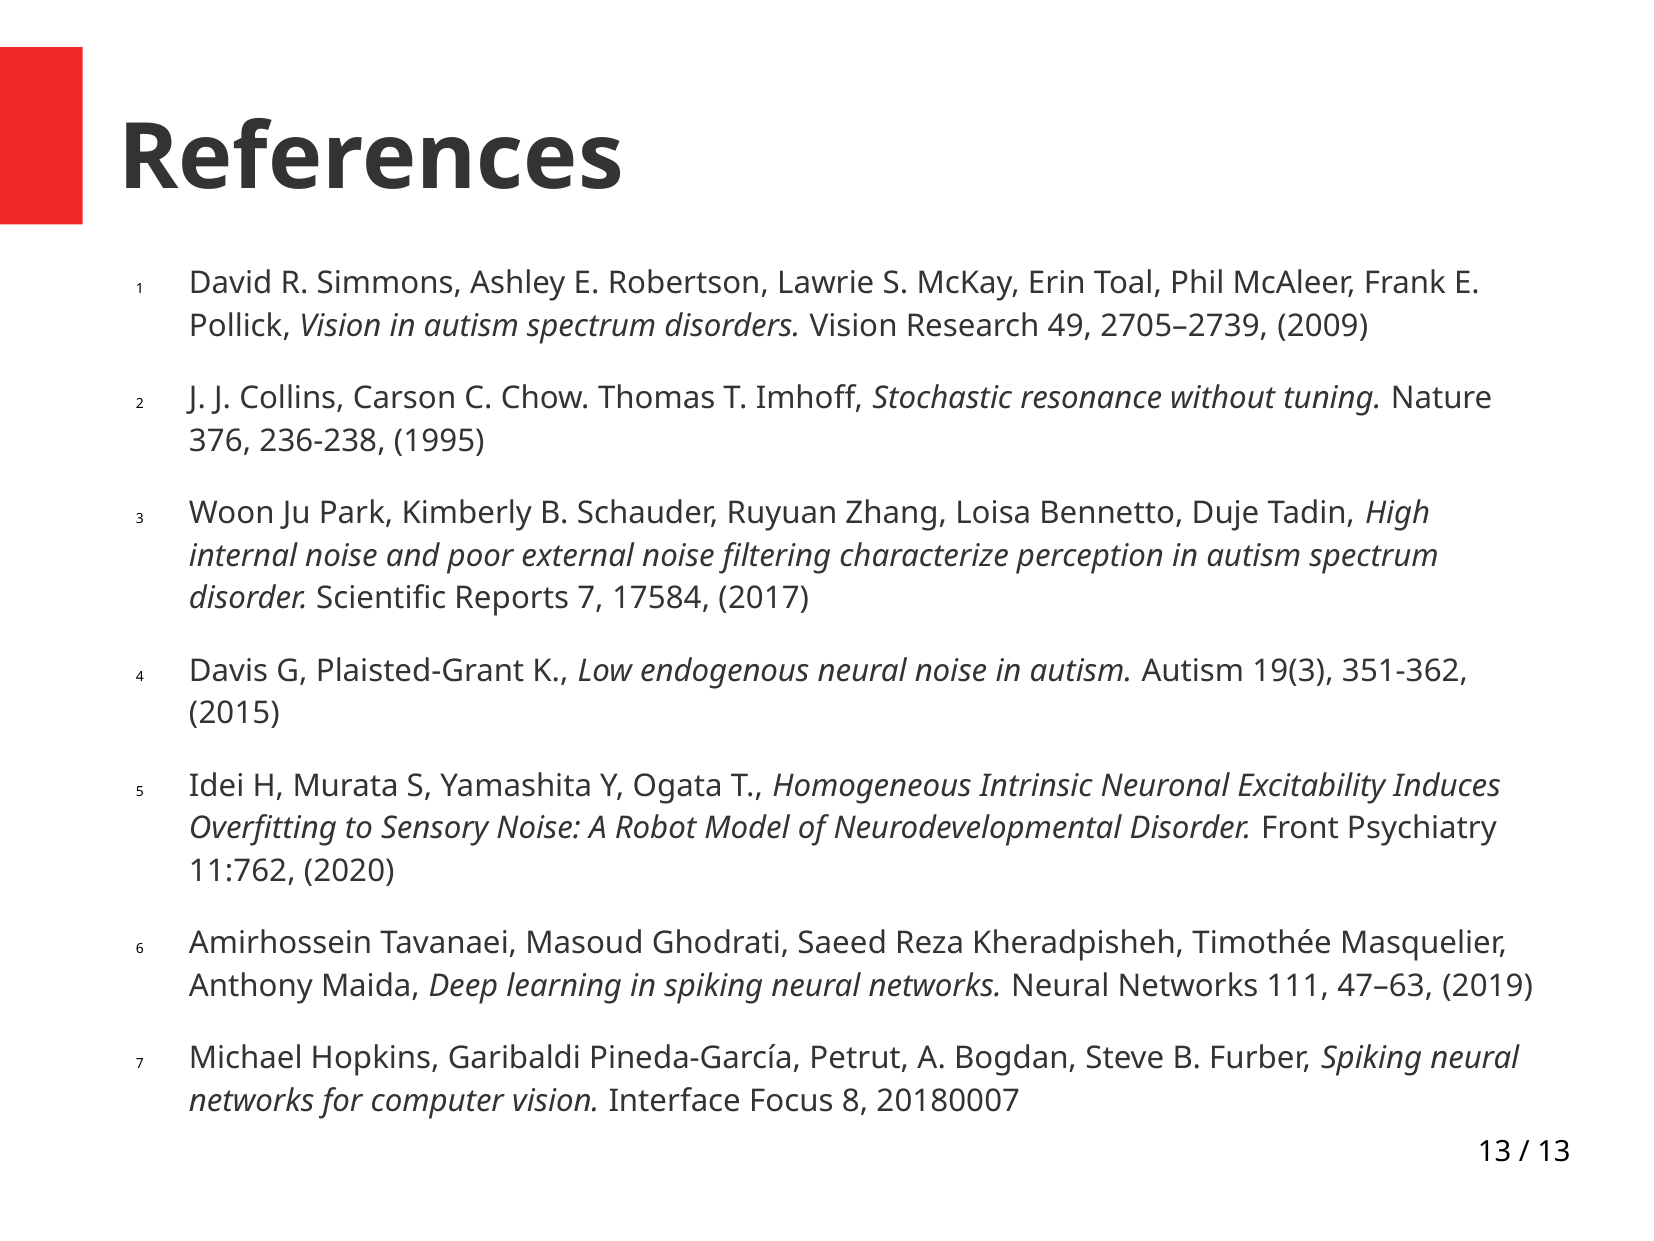

# References
David R. Simmons, Ashley E. Robertson, Lawrie S. McKay, Erin Toal, Phil McAleer, Frank E. Pollick, Vision in autism spectrum disorders. Vision Research 49, 2705–2739, (2009)
J. J. Collins, Carson C. Chow. Thomas T. Imhoff, Stochastic resonance without tuning. Nature 376, 236-238, (1995)
Woon Ju Park, Kimberly B. Schauder, Ruyuan Zhang, Loisa Bennetto, Duje Tadin, High internal noise and poor external noise filtering characterize perception in autism spectrum disorder. Scientific Reports 7, 17584, (2017)
Davis G, Plaisted-Grant K., Low endogenous neural noise in autism. Autism 19(3), 351-362, (2015)
Idei H, Murata S, Yamashita Y, Ogata T., Homogeneous Intrinsic Neuronal Excitability Induces Overfitting to Sensory Noise: A Robot Model of Neurodevelopmental Disorder. Front Psychiatry 11:762, (2020)
Amirhossein Tavanaei, Masoud Ghodrati, Saeed Reza Kheradpisheh, Timothée Masquelier, Anthony Maida, Deep learning in spiking neural networks. Neural Networks 111, 47–63, (2019)
Michael Hopkins, Garibaldi Pineda-Garcı́a, Petrut, A. Bogdan, Steve B. Furber, Spiking neural networks for computer vision. Interface Focus 8, 20180007
13